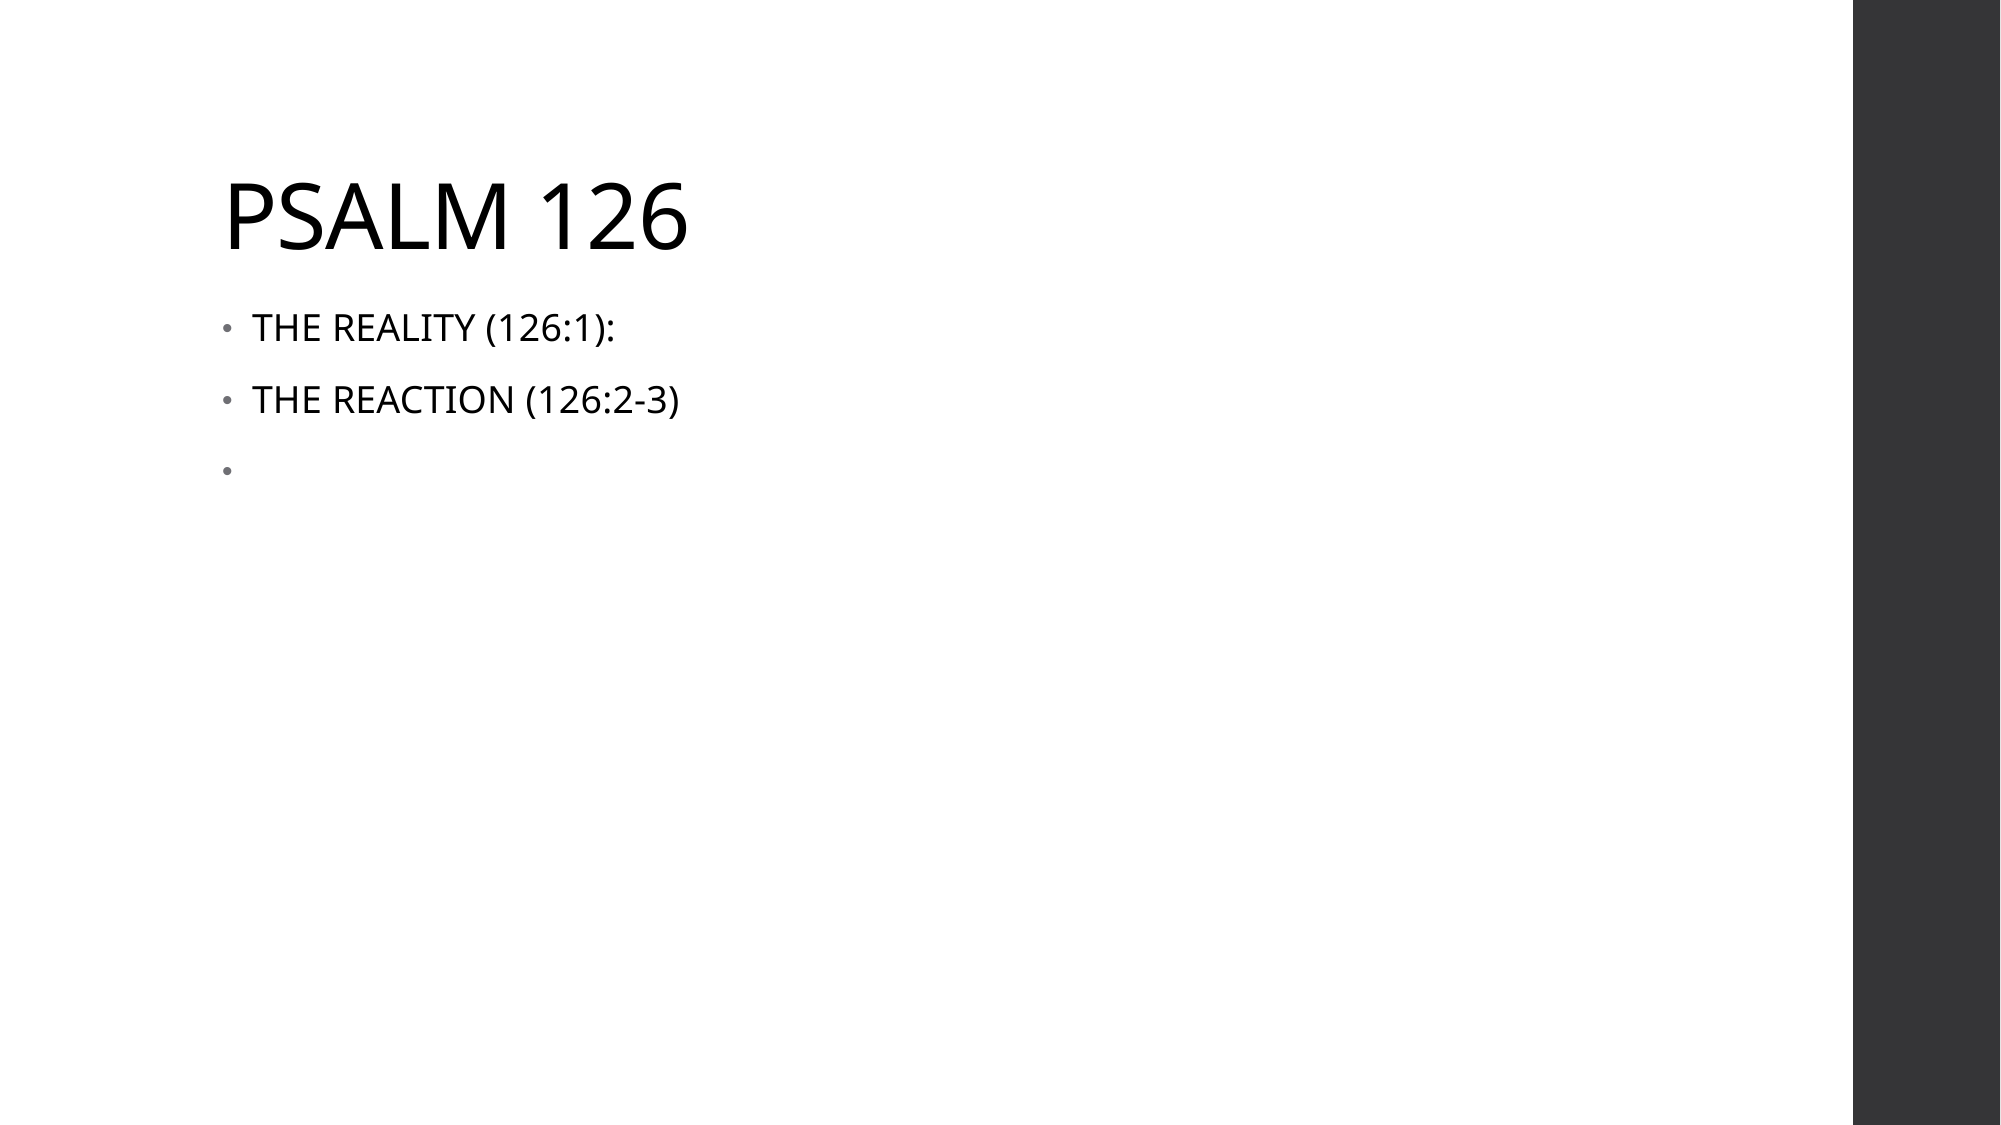

# PSALM 126
THE REALITY (126:1):
THE REACTION (126:2-3)